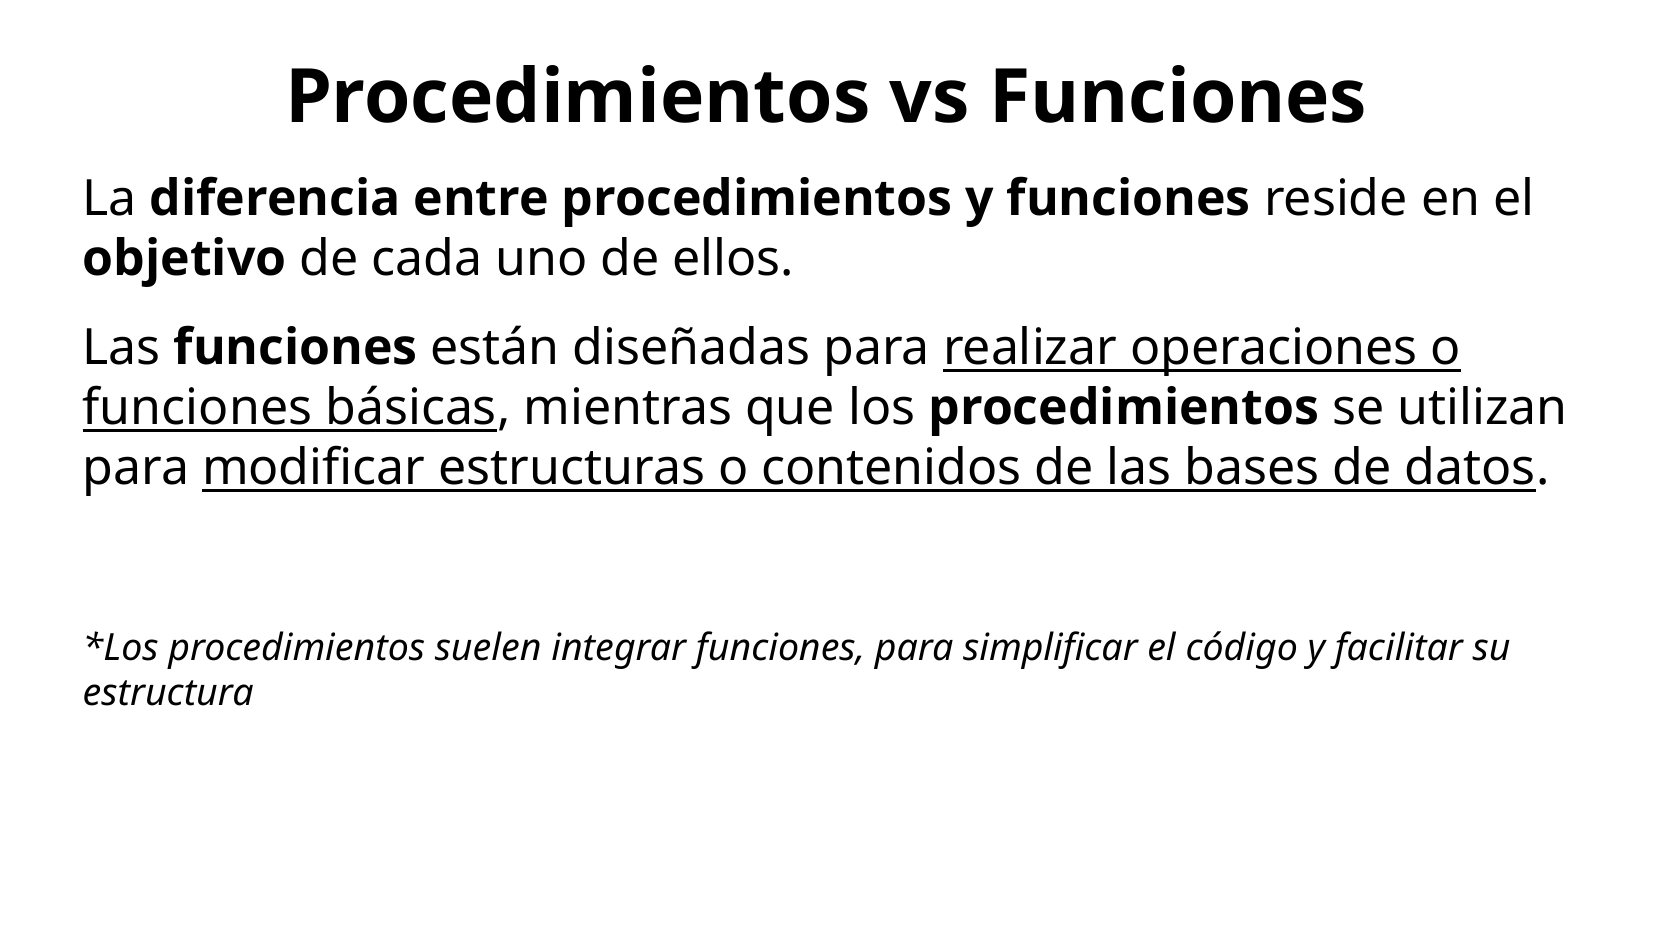

# Procedimientos vs Funciones
La diferencia entre procedimientos y funciones reside en el objetivo de cada uno de ellos.
Las funciones están diseñadas para realizar operaciones o funciones básicas, mientras que los procedimientos se utilizan para modificar estructuras o contenidos de las bases de datos.
*Los procedimientos suelen integrar funciones, para simplificar el código y facilitar su estructura